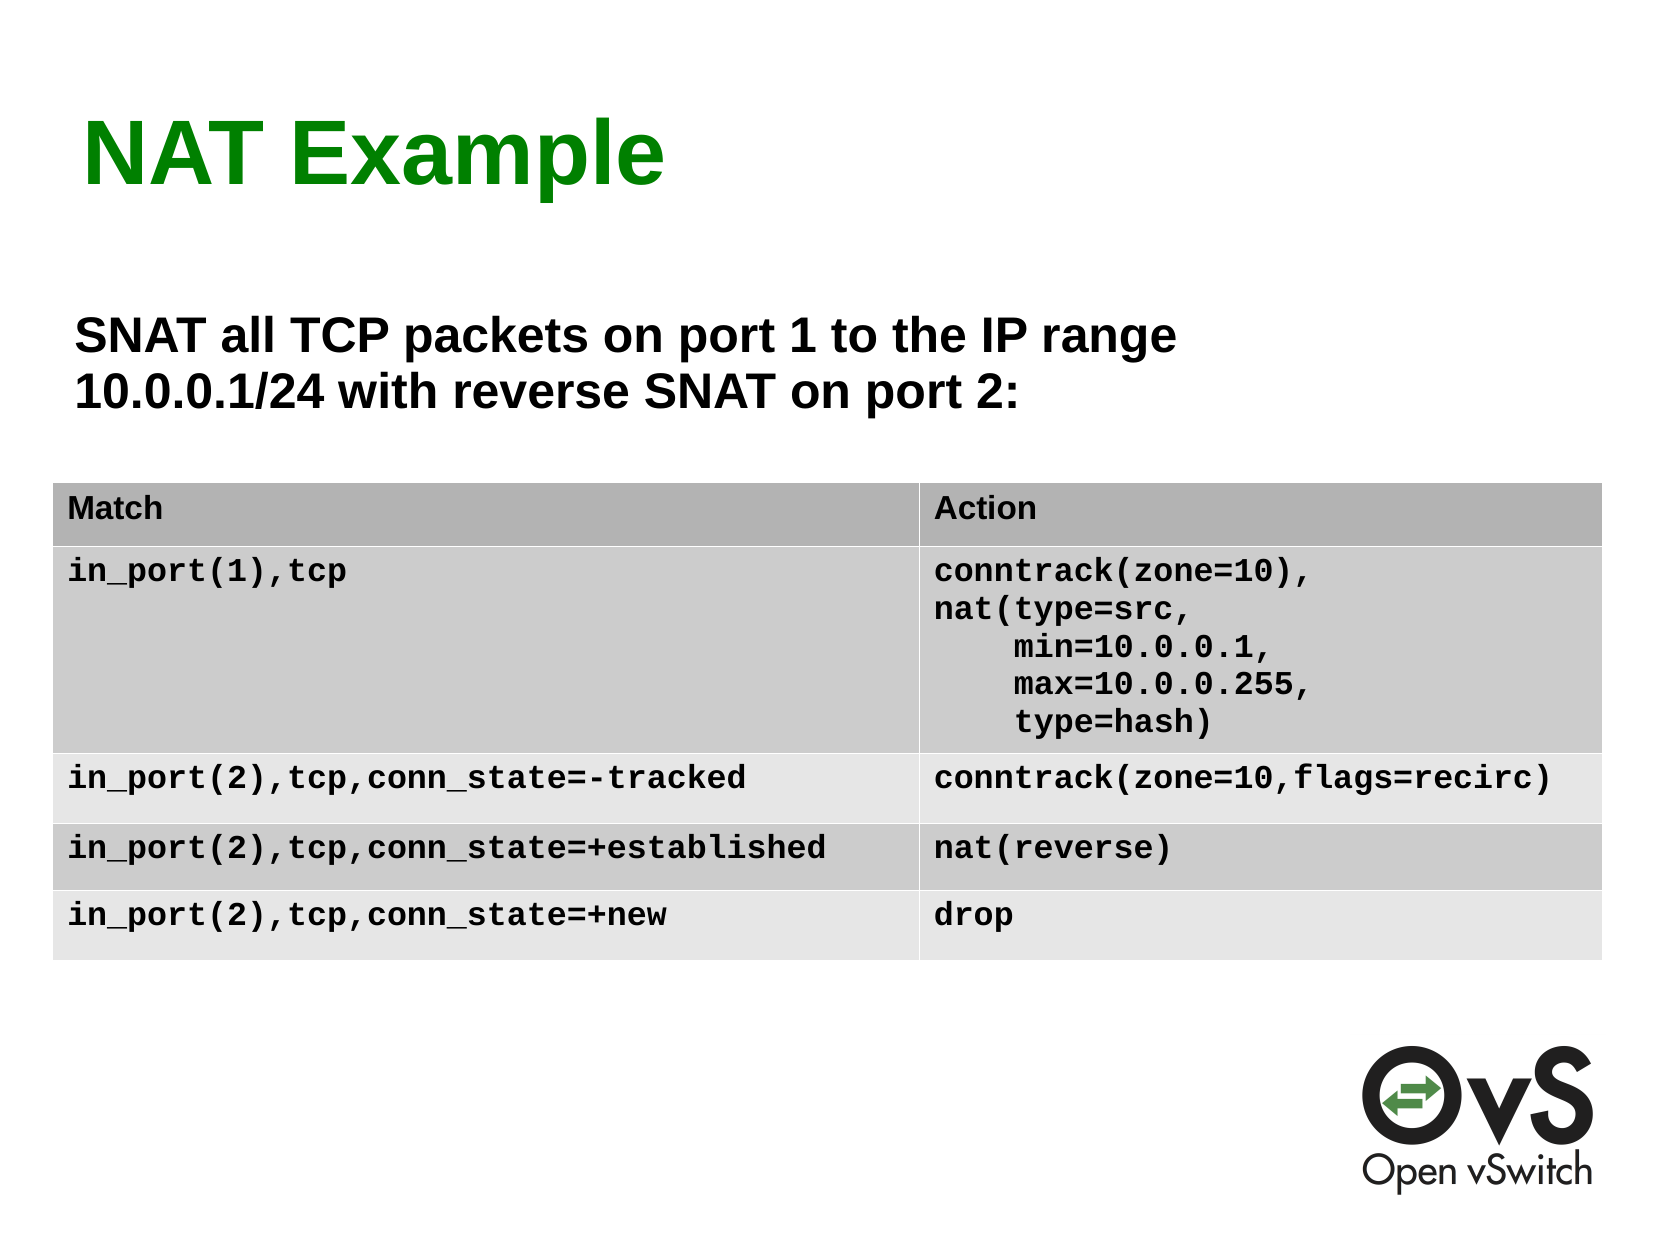

# NAT Example
SNAT all TCP packets on port 1 to the IP range 10.0.0.1/24 with reverse SNAT on port 2:
| Match | Action |
| --- | --- |
| in\_port(1),tcp | conntrack(zone=10), nat(type=src, min=10.0.0.1, max=10.0.0.255, type=hash) |
| in\_port(2),tcp,conn\_state=-tracked | conntrack(zone=10,flags=recirc) |
| in\_port(2),tcp,conn\_state=+established | nat(reverse) |
| in\_port(2),tcp,conn\_state=+new | drop |